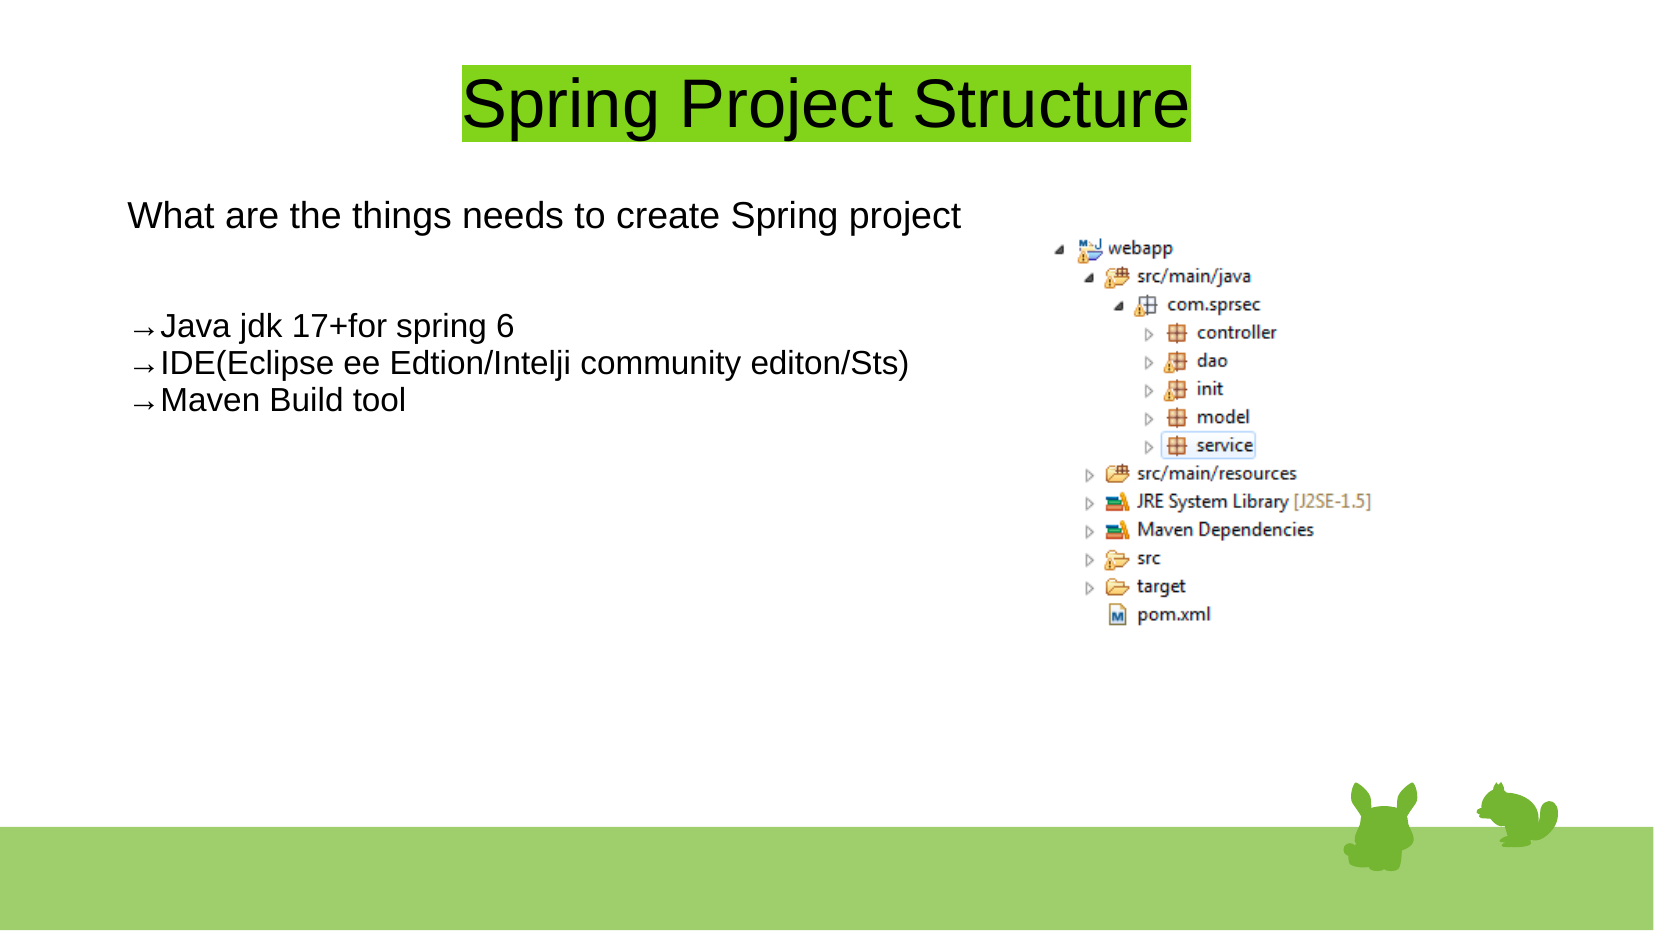

# Spring Project Structure
What are the things needs to create Spring project
→Java jdk 17+for spring 6
→IDE(Eclipse ee Edtion/Intelji community editon/Sts)
→Maven Build tool